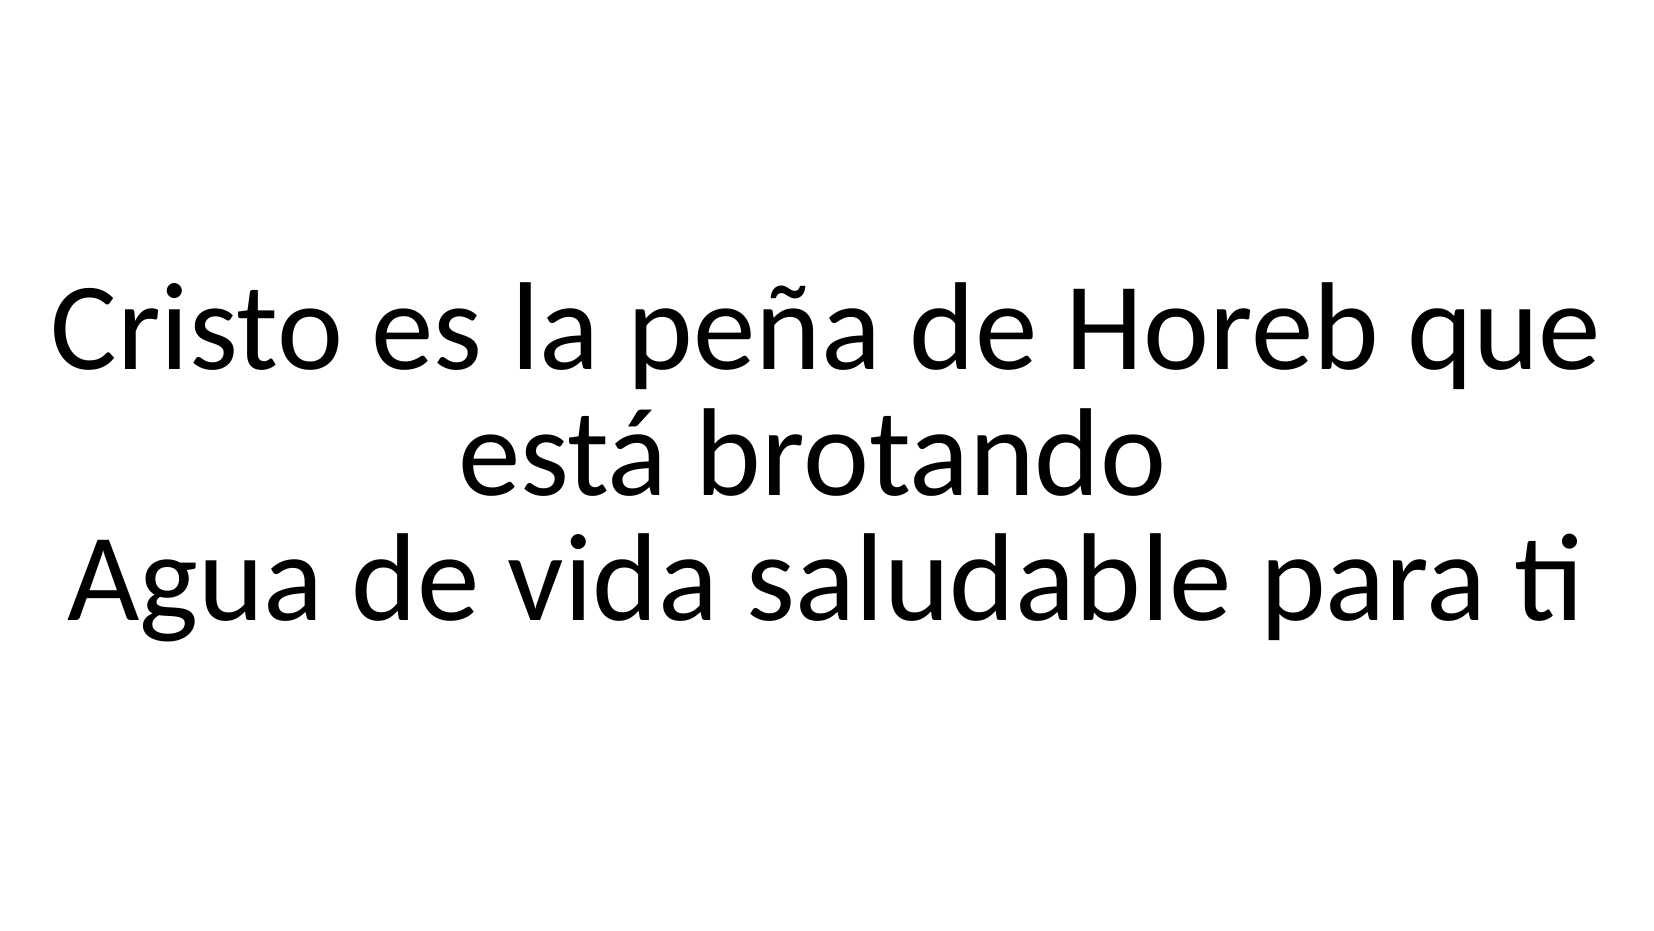

# Cristo es la peña de Horeb que está brotando Agua de vida saludable para ti